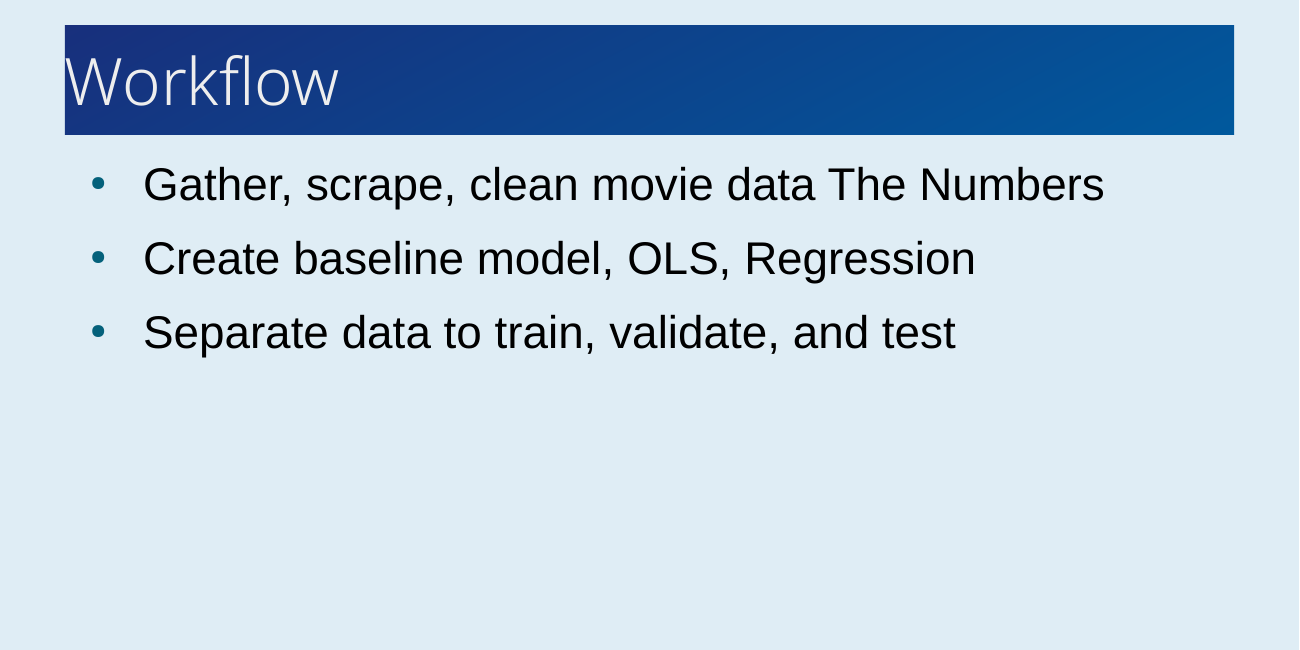

# Workflow
Gather, scrape, clean movie data The Numbers
Create baseline model, OLS, Regression
Separate data to train, validate, and test